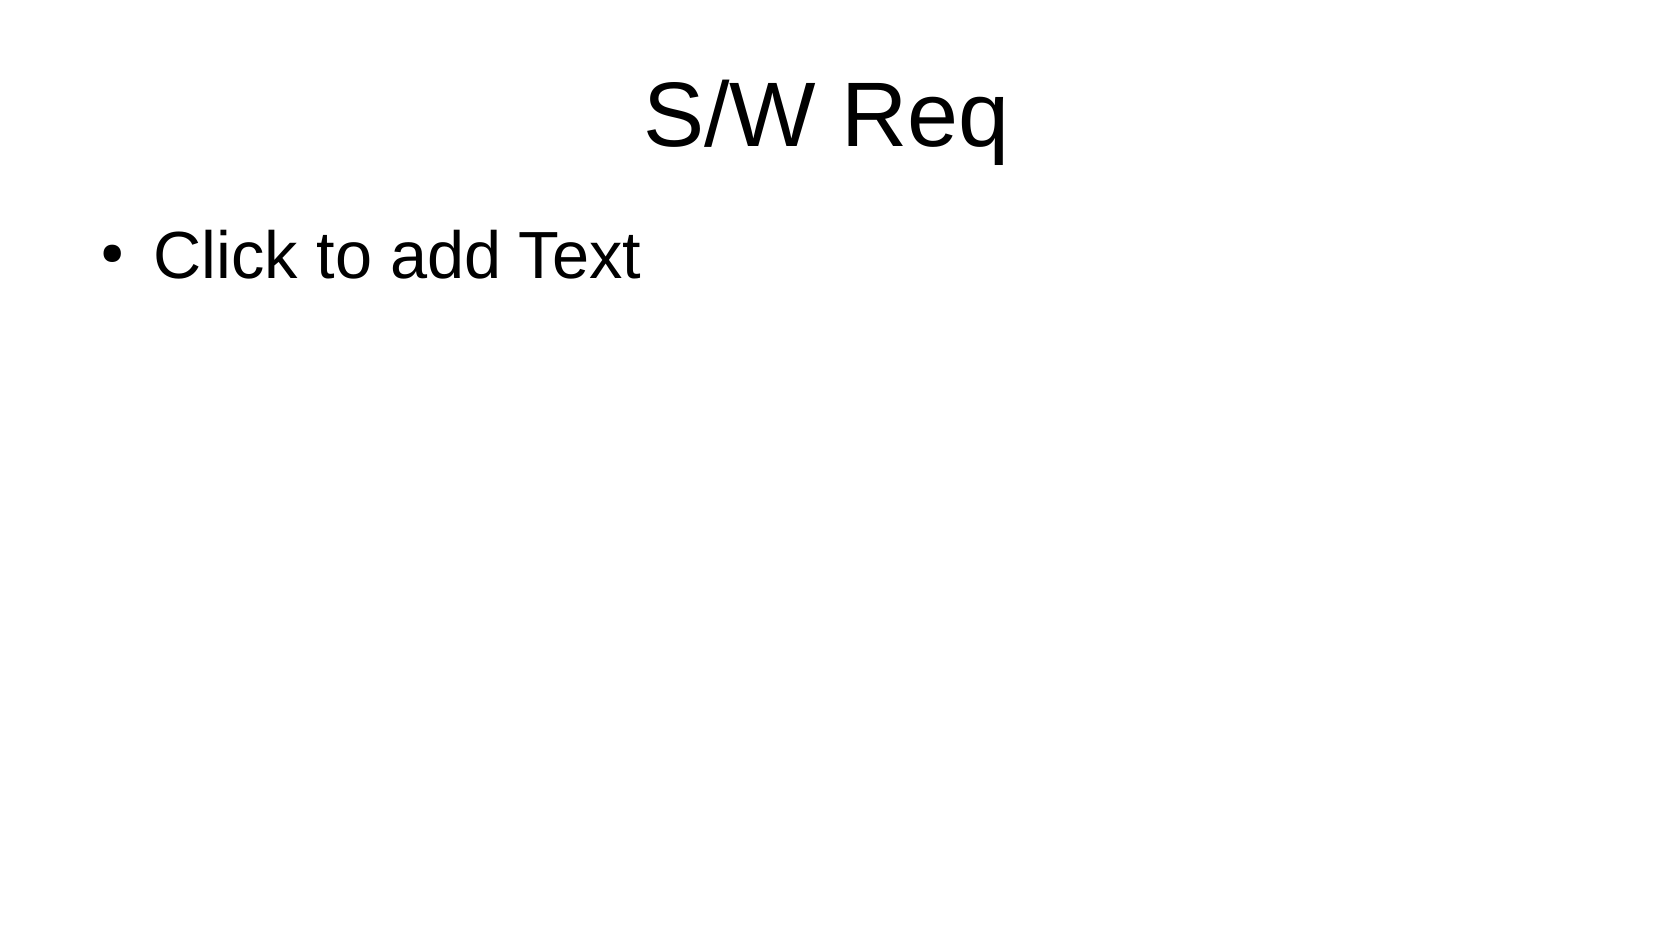

# S/W Req
Click to add Text